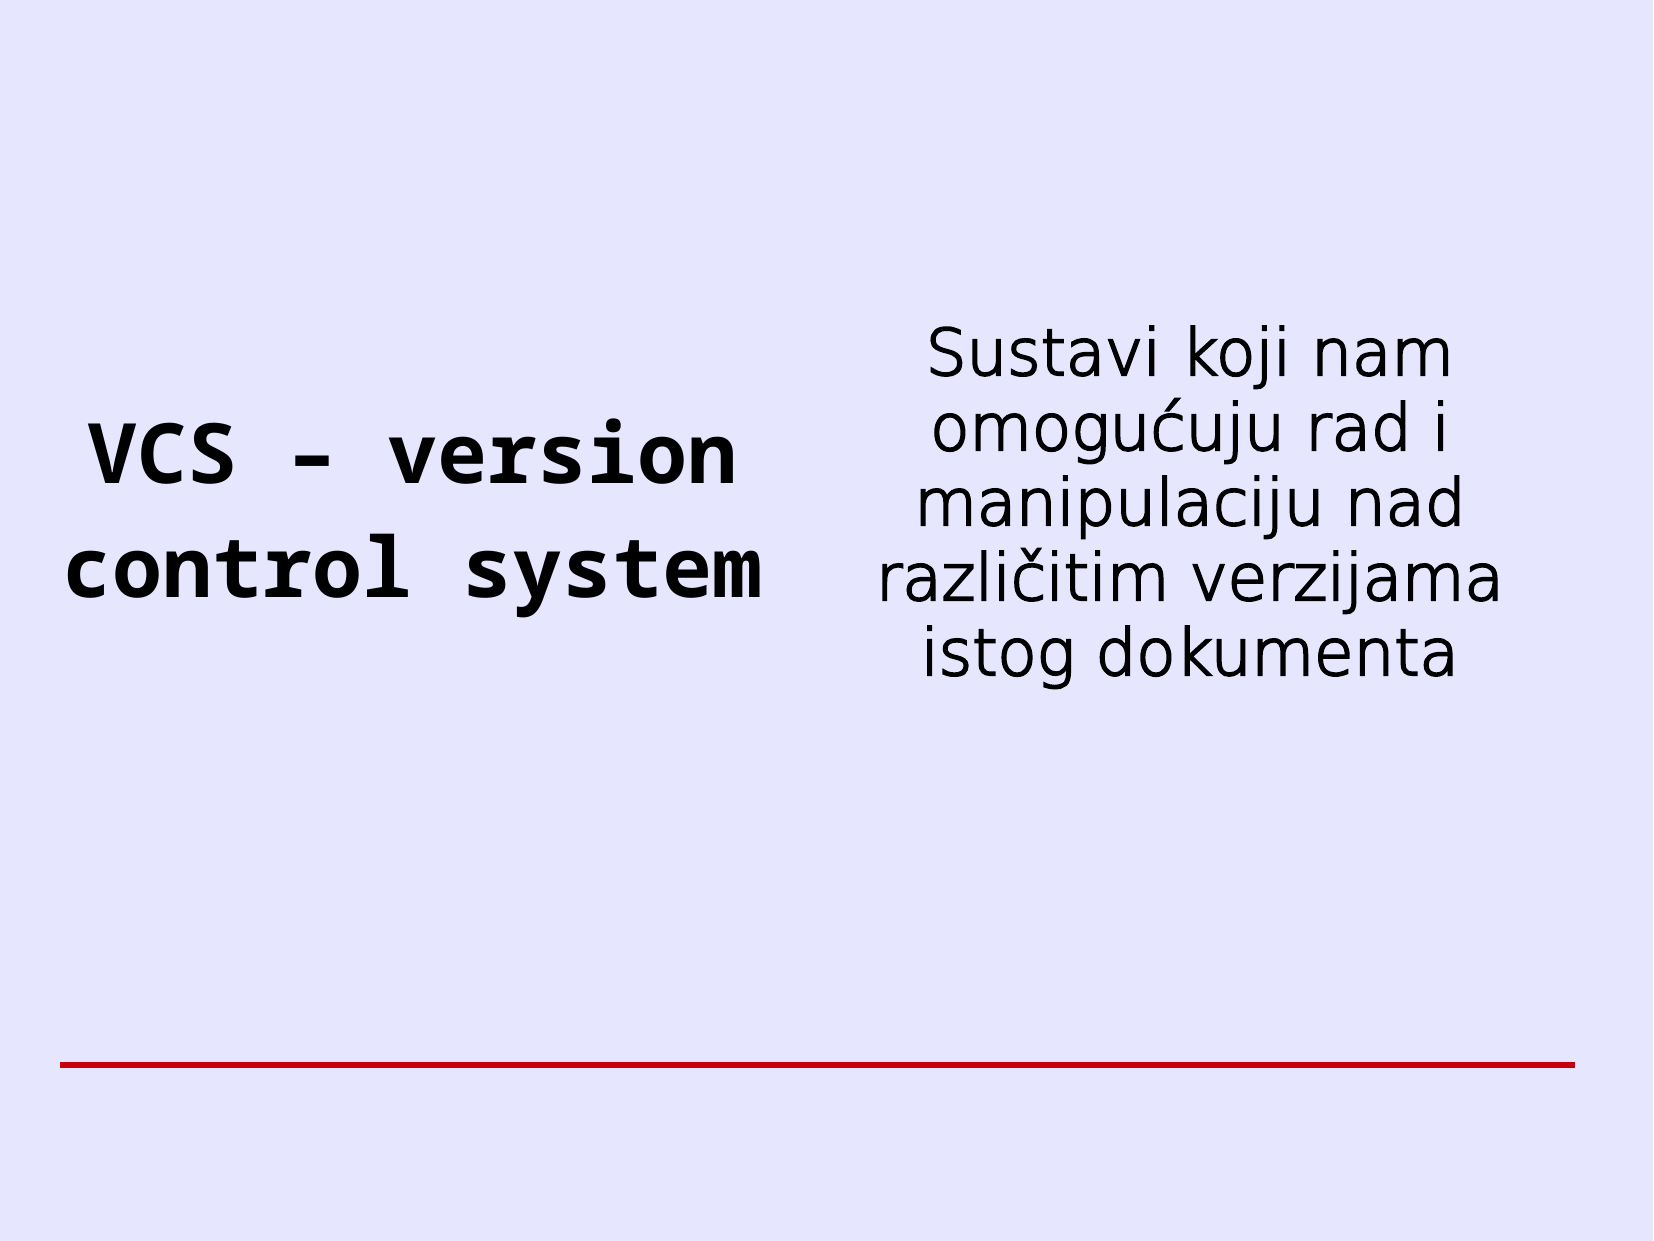

VCS – version control system
# Sustavi koji nam omogućuju rad i manipulaciju nad različitim verzijama istog dokumenta